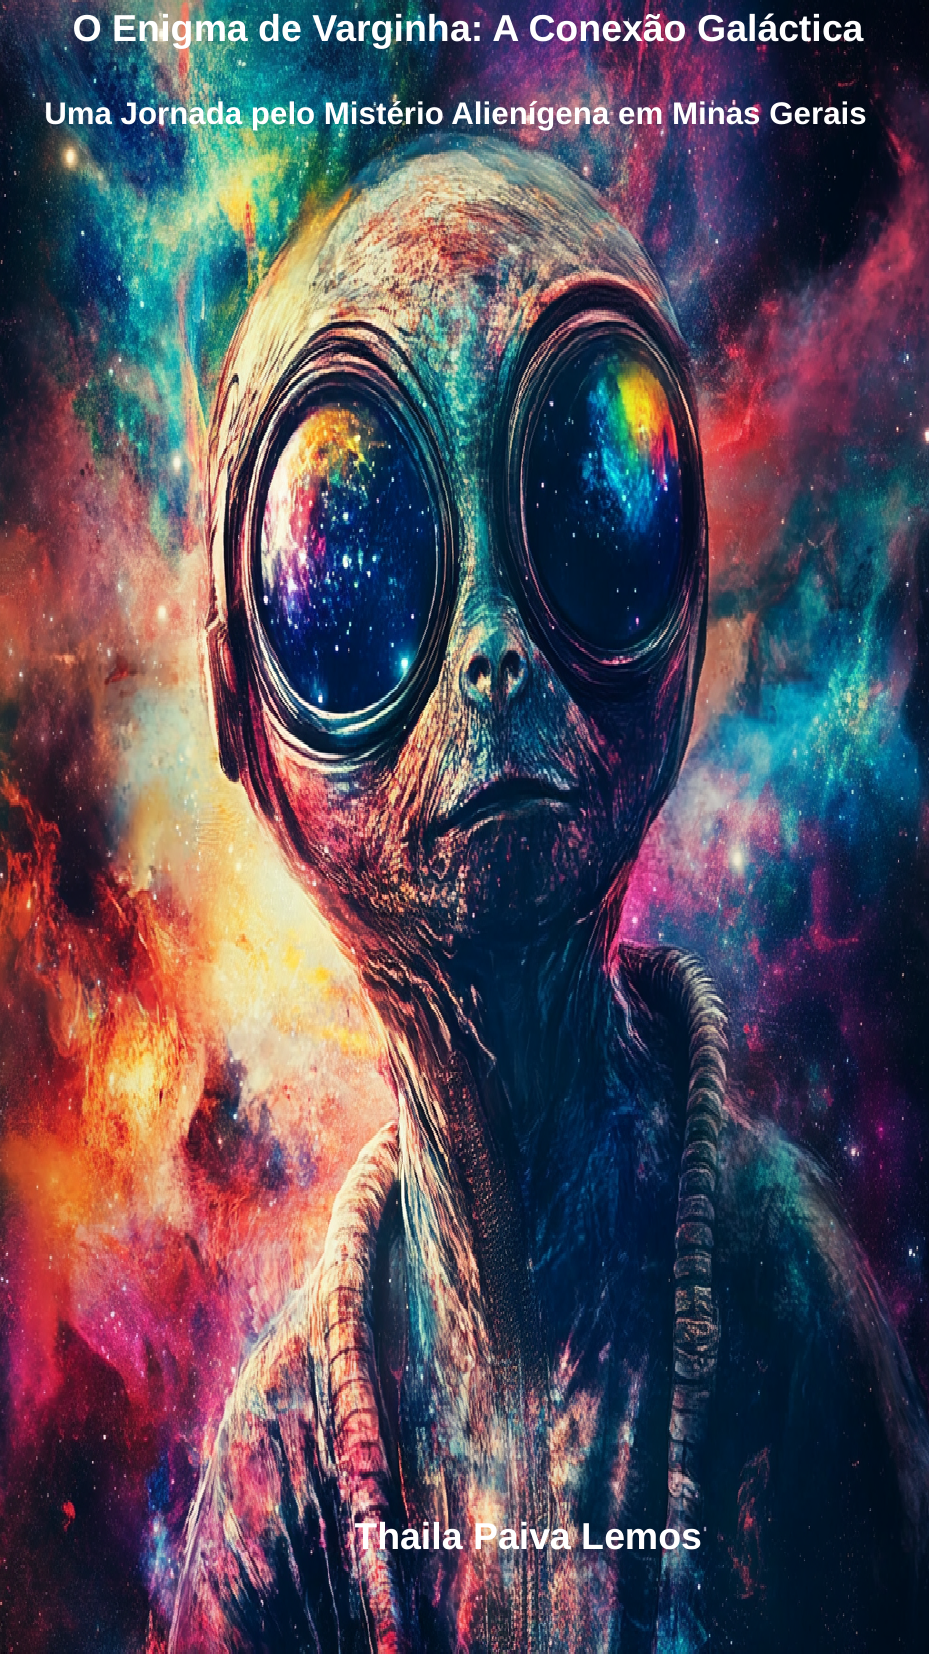

O Enigma de Varginha: A Conexão Galáctica
Uma Jornada pelo Mistério Alienígena em Minas Gerais
Thaila Paiva Lemos